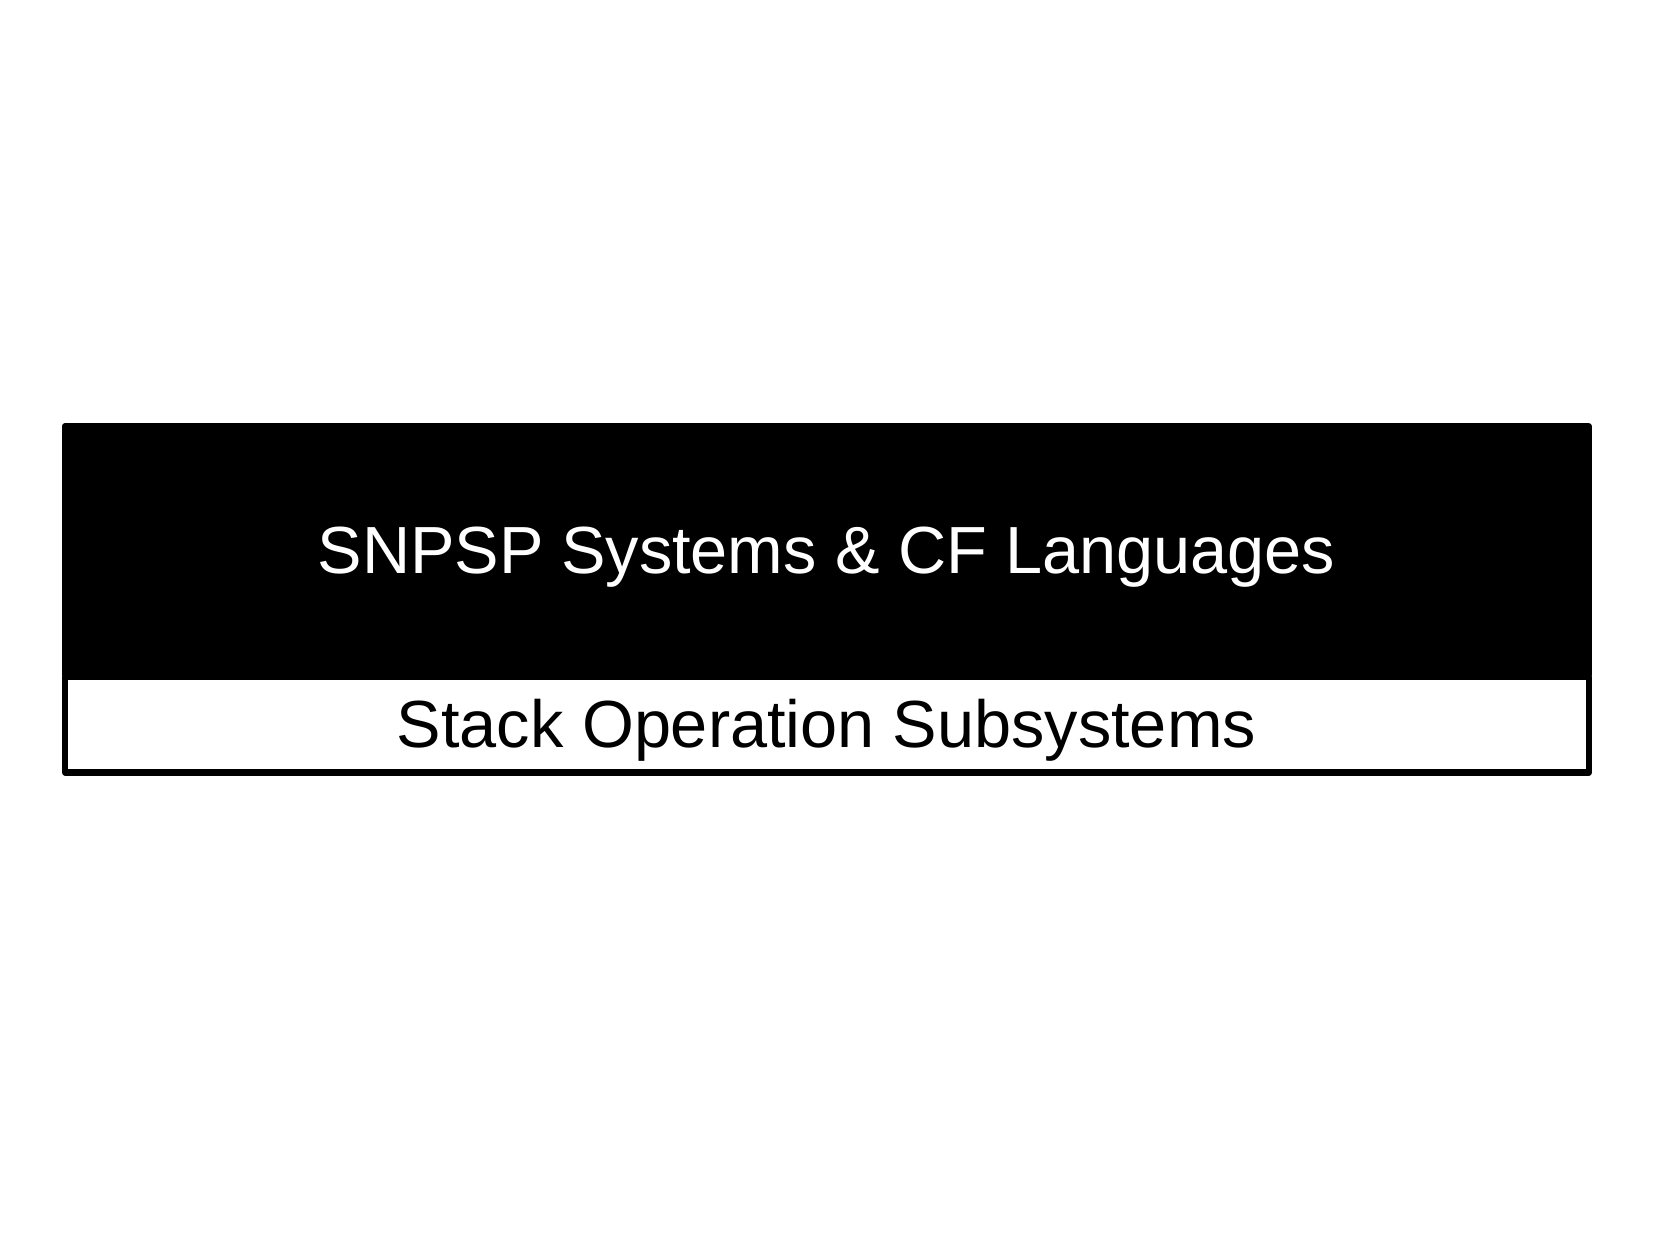

# SNPSP Systems & CF Languages
Stack Operation Subsystems